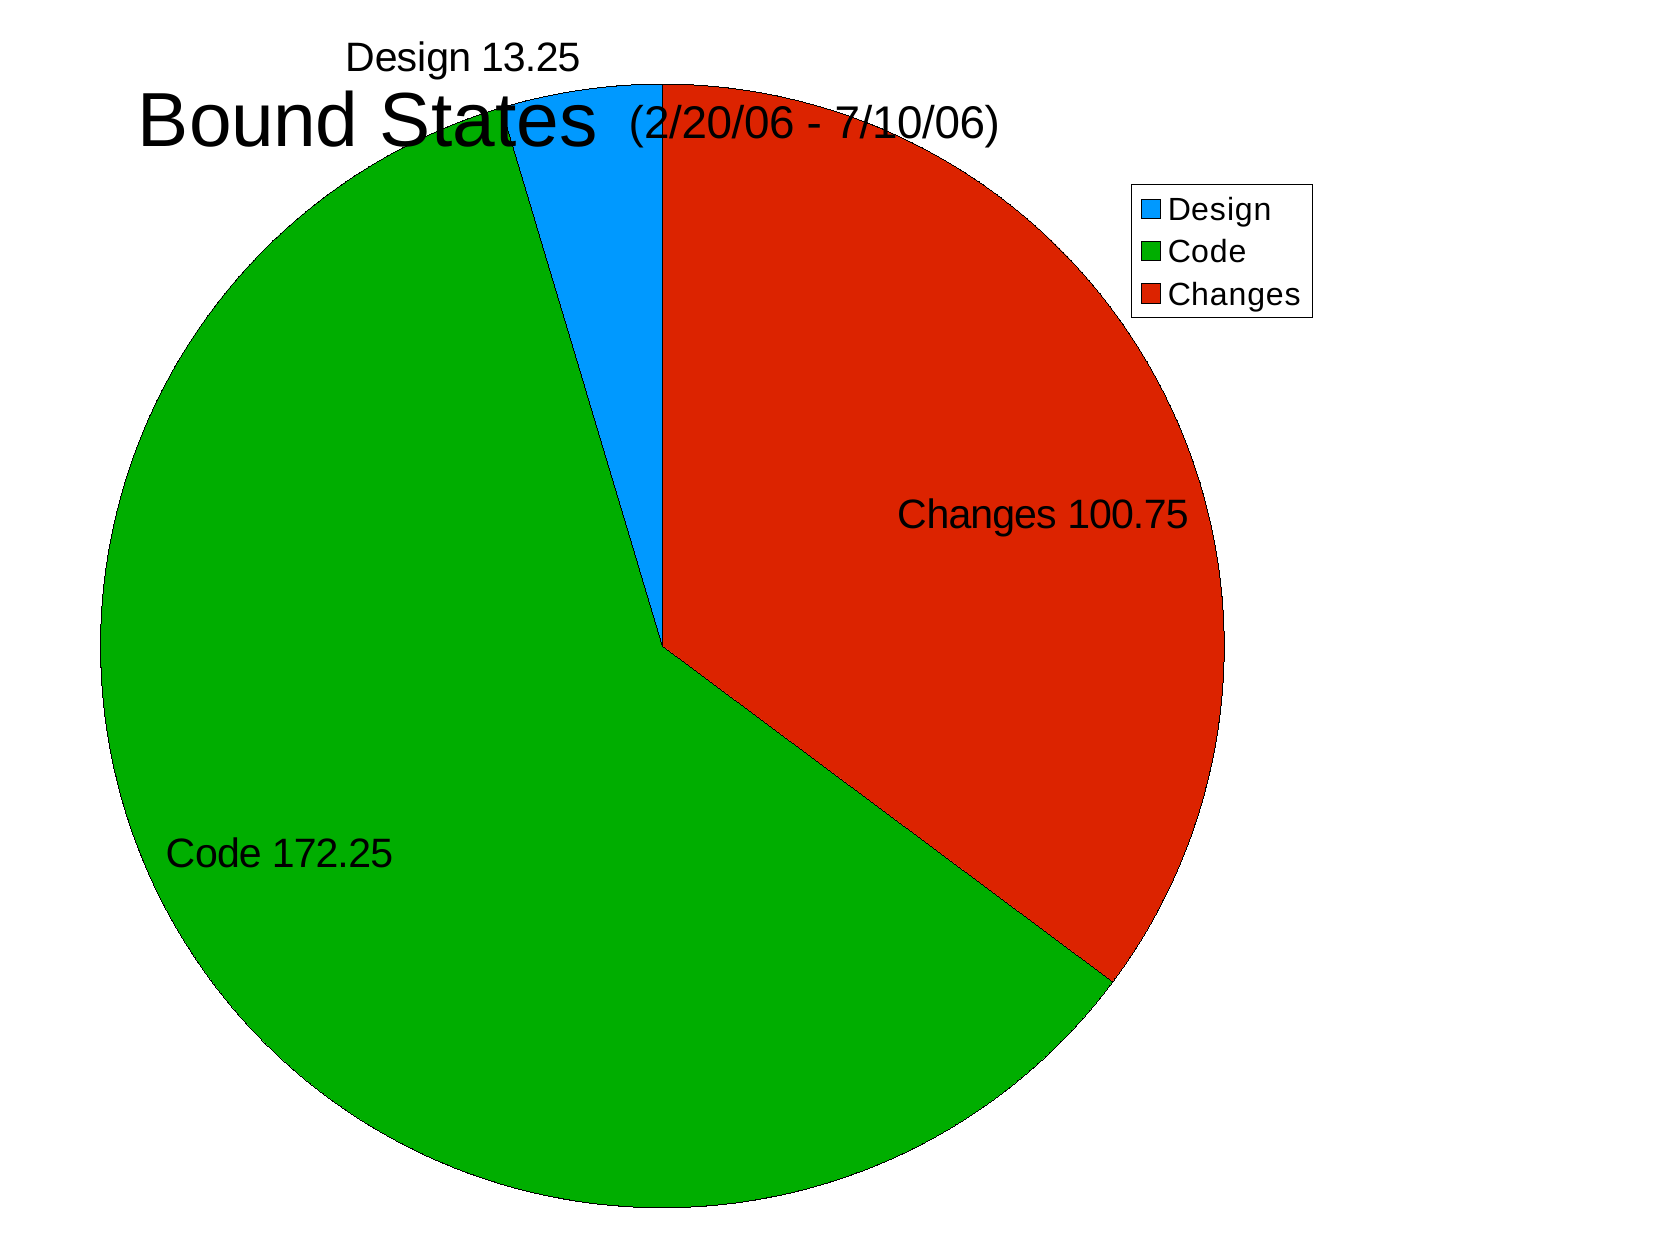

### Chart: Bound States
(2/20/06 - 7/10/06)
| Category | Hours |
|---|---|
| Design | 13.25 |
| Code | 172.25 |
| Changes | 100.75 |